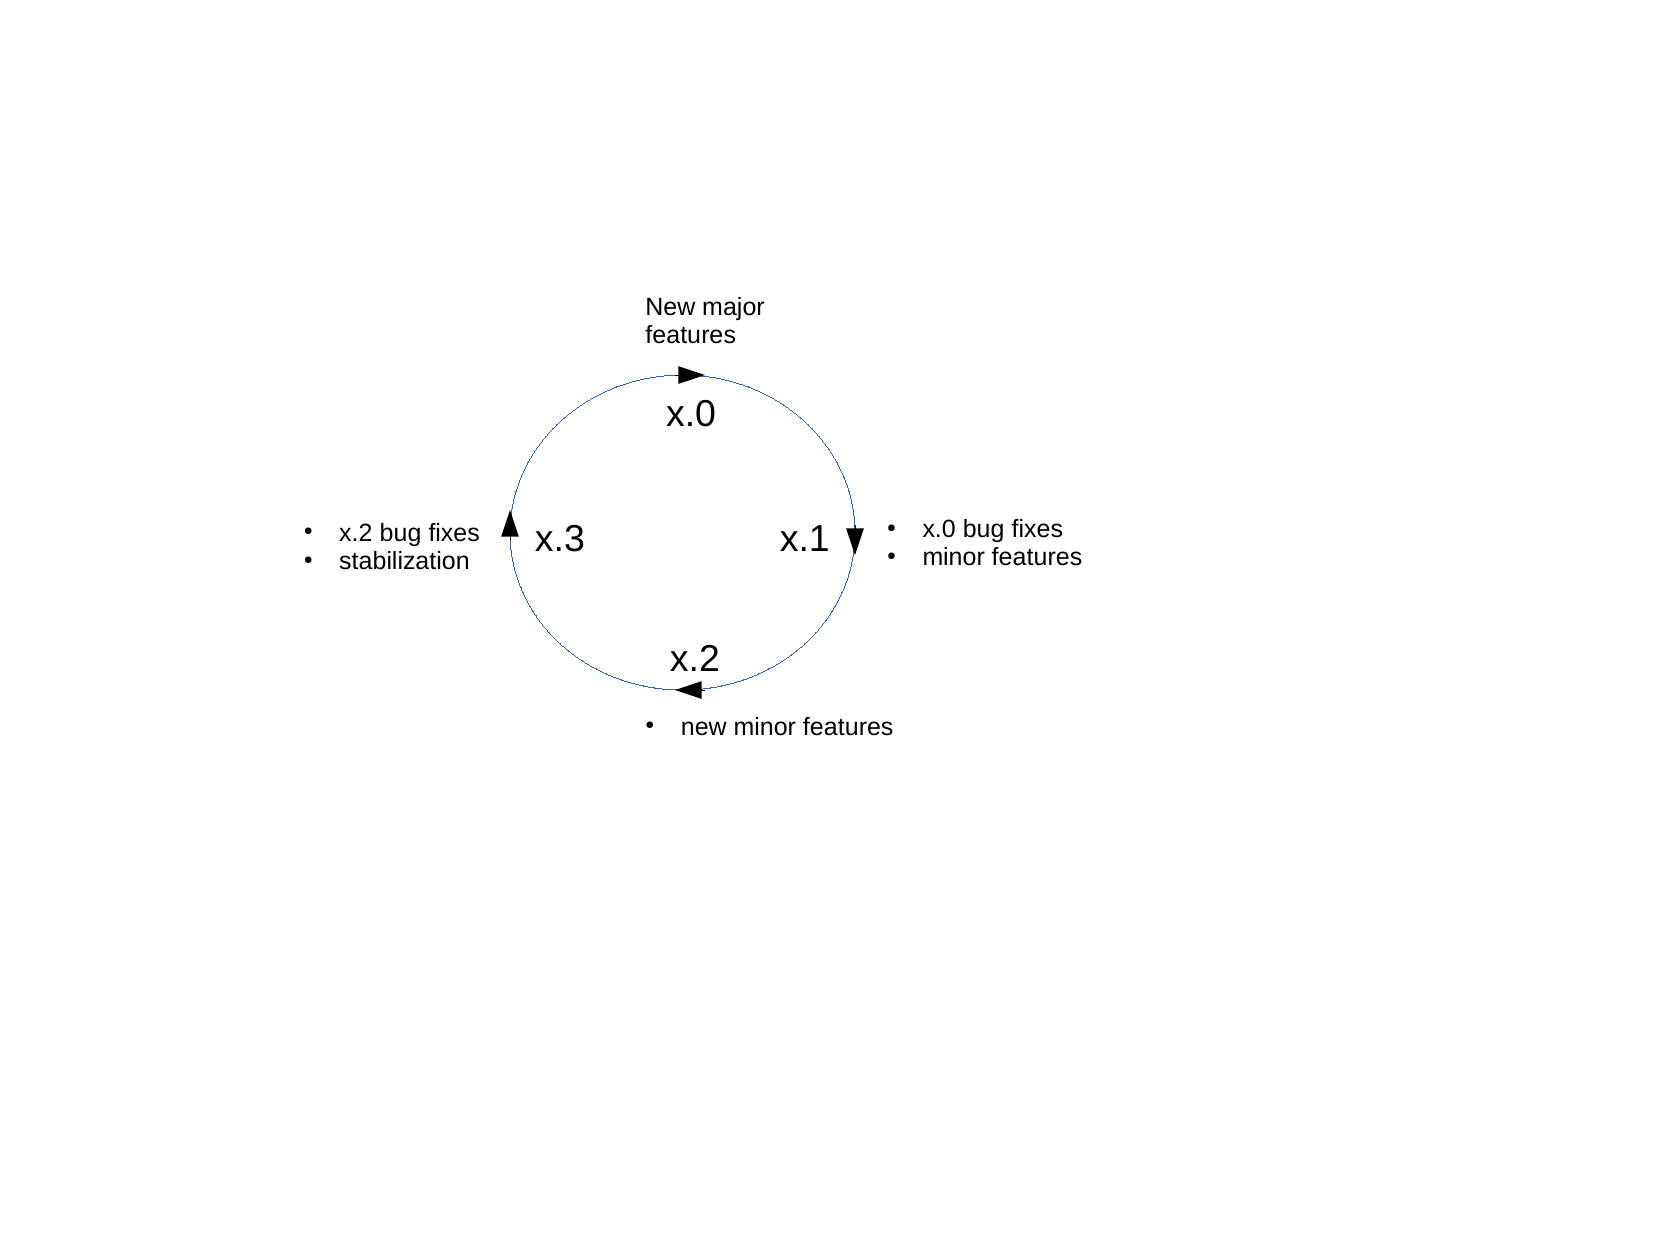

New major
features
x.0
x.0 bug fixes
minor features
x.3
x.1
x.2 bug fixes
stabilization
x.2
new minor features